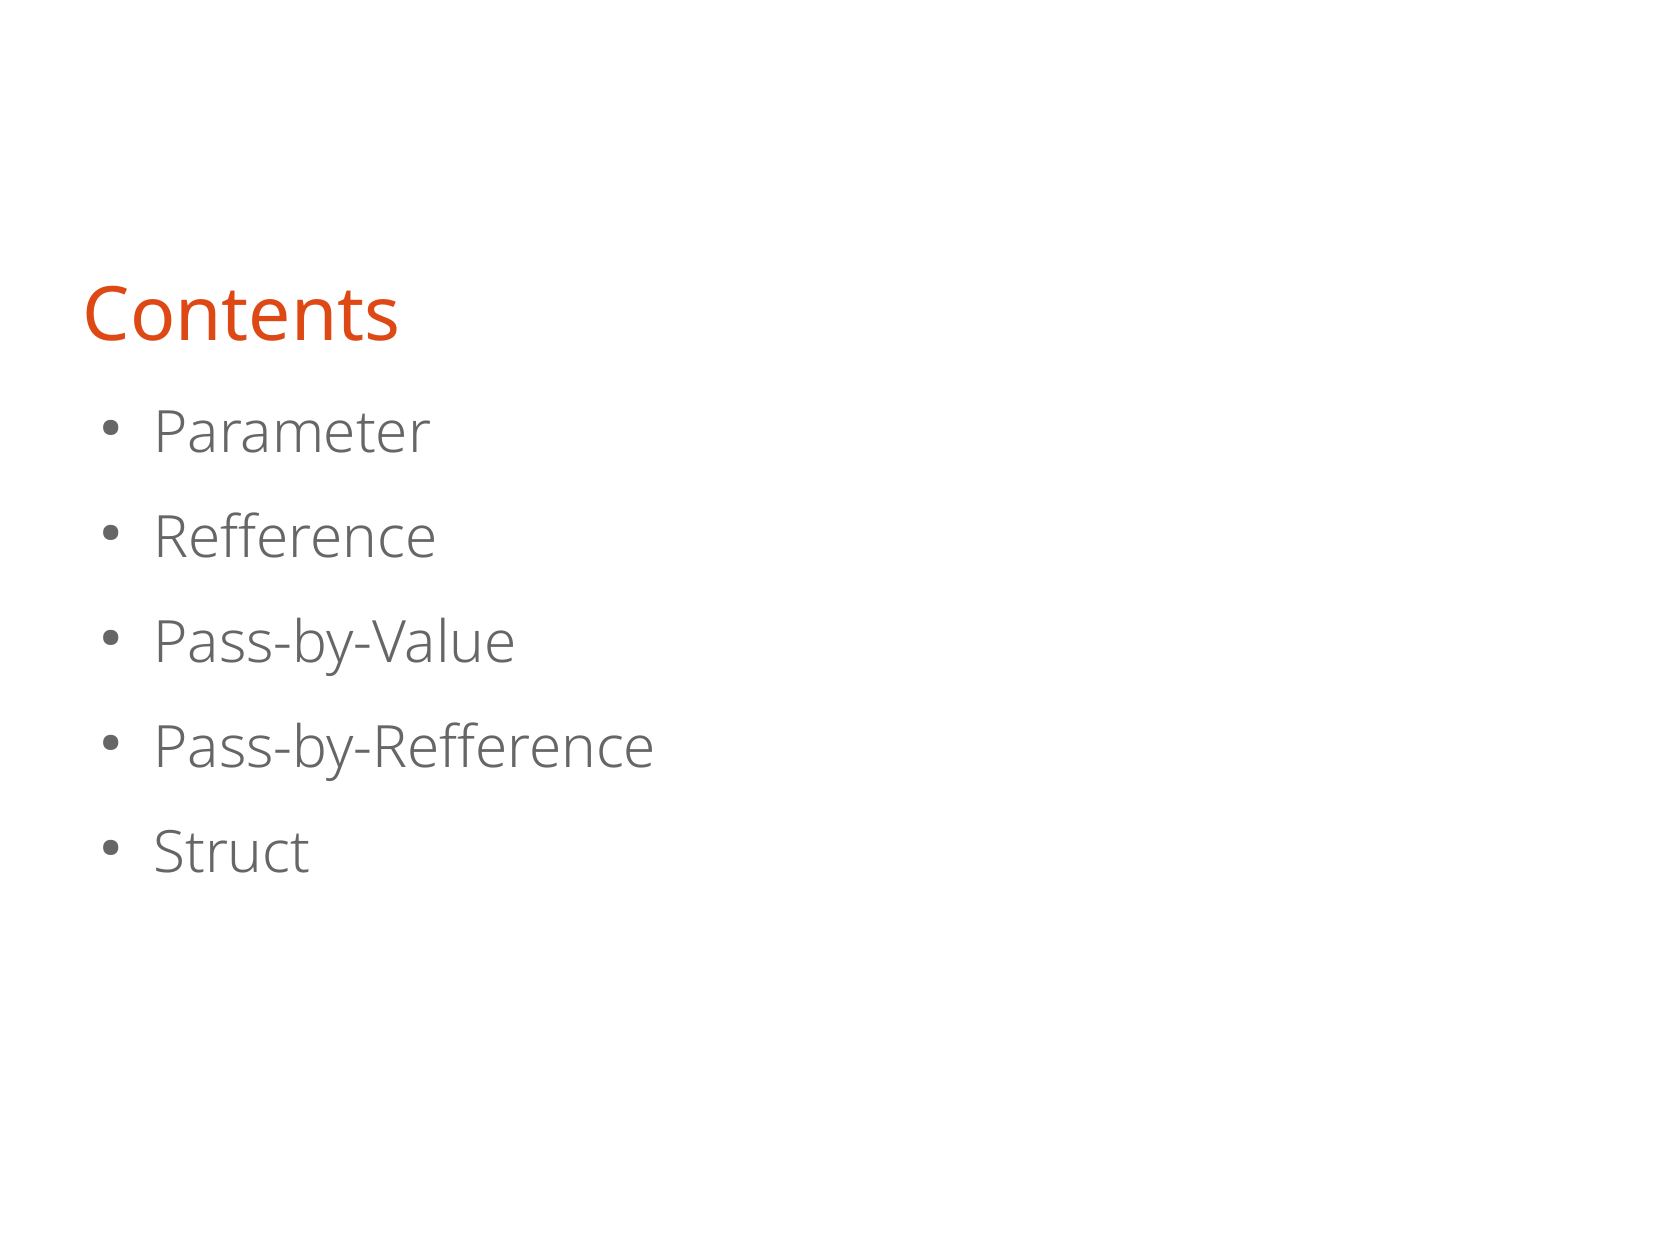

# Contents
Parameter
Refference
Pass-by-Value
Pass-by-Refference
Struct